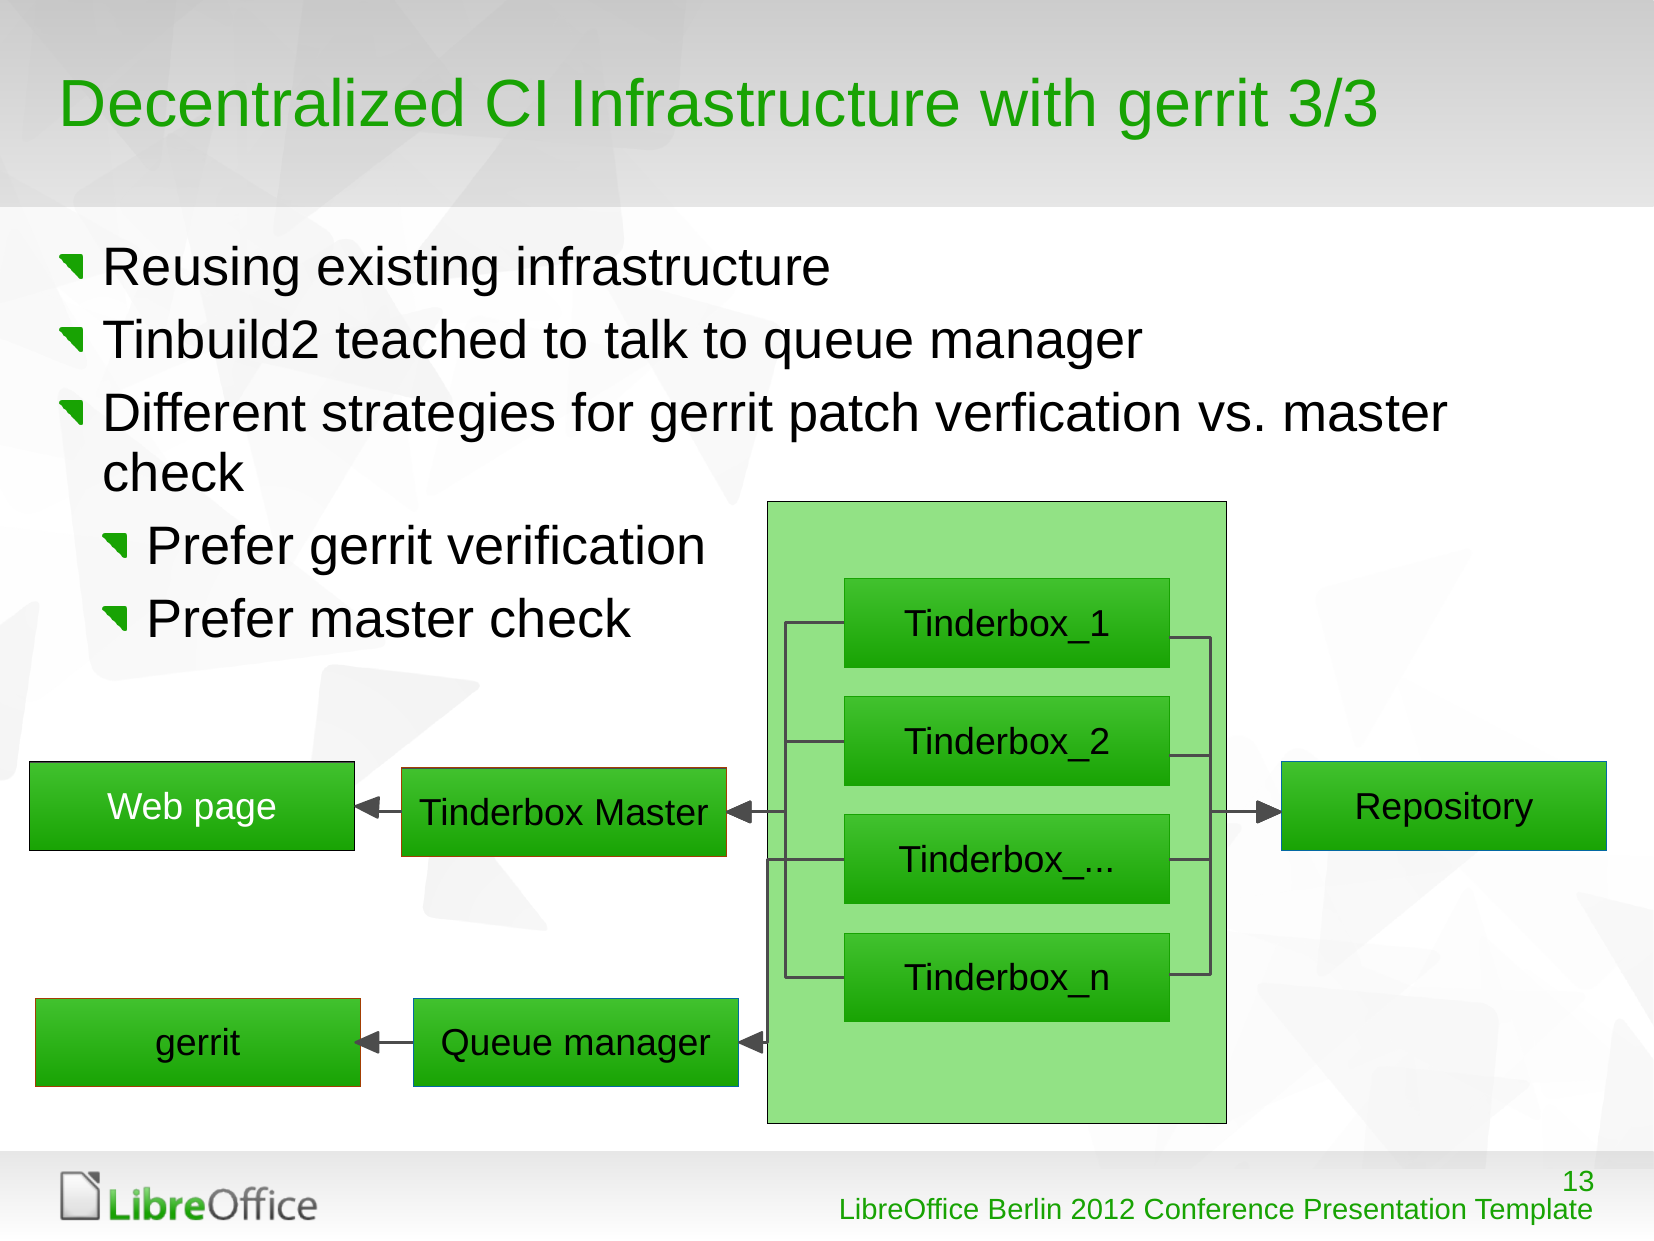

# Decentralized CI Infrastructure with gerrit 3/3
Reusing existing infrastructure
Tinbuild2 teached to talk to queue manager
Different strategies for gerrit patch verfication vs. master check
Prefer gerrit verification
Prefer master check
Tinderbox_1
Tinderbox_2
Repository
Web page
Tinderbox Master
Tinderbox_...
Tinderbox_n
gerrit
Queue manager
13
LibreOffice Berlin 2012 Conference Presentation Template